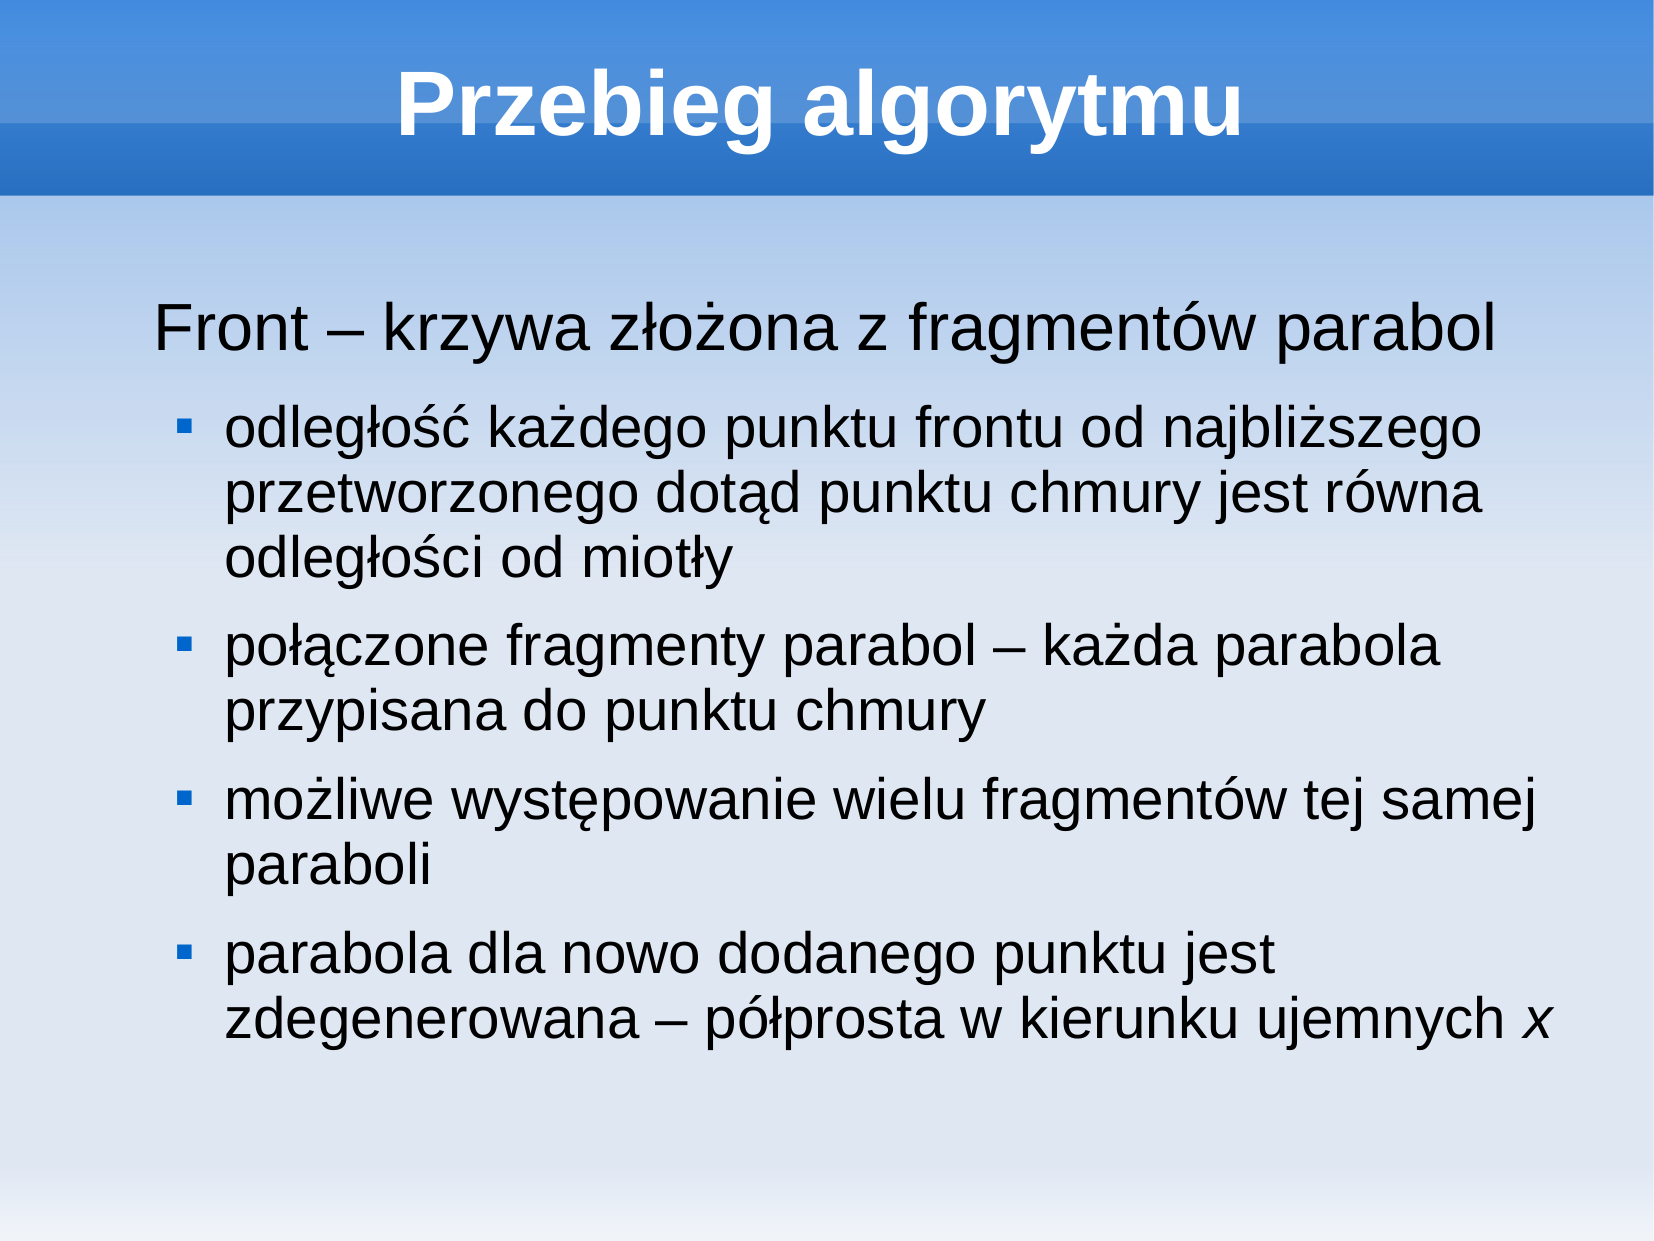

# Przebieg algorytmu
Front – krzywa złożona z fragmentów parabol
odległość każdego punktu frontu od najbliższego przetworzonego dotąd punktu chmury jest równa odległości od miotły
połączone fragmenty parabol – każda parabola przypisana do punktu chmury
możliwe występowanie wielu fragmentów tej samej paraboli
parabola dla nowo dodanego punktu jest zdegenerowana – półprosta w kierunku ujemnych x